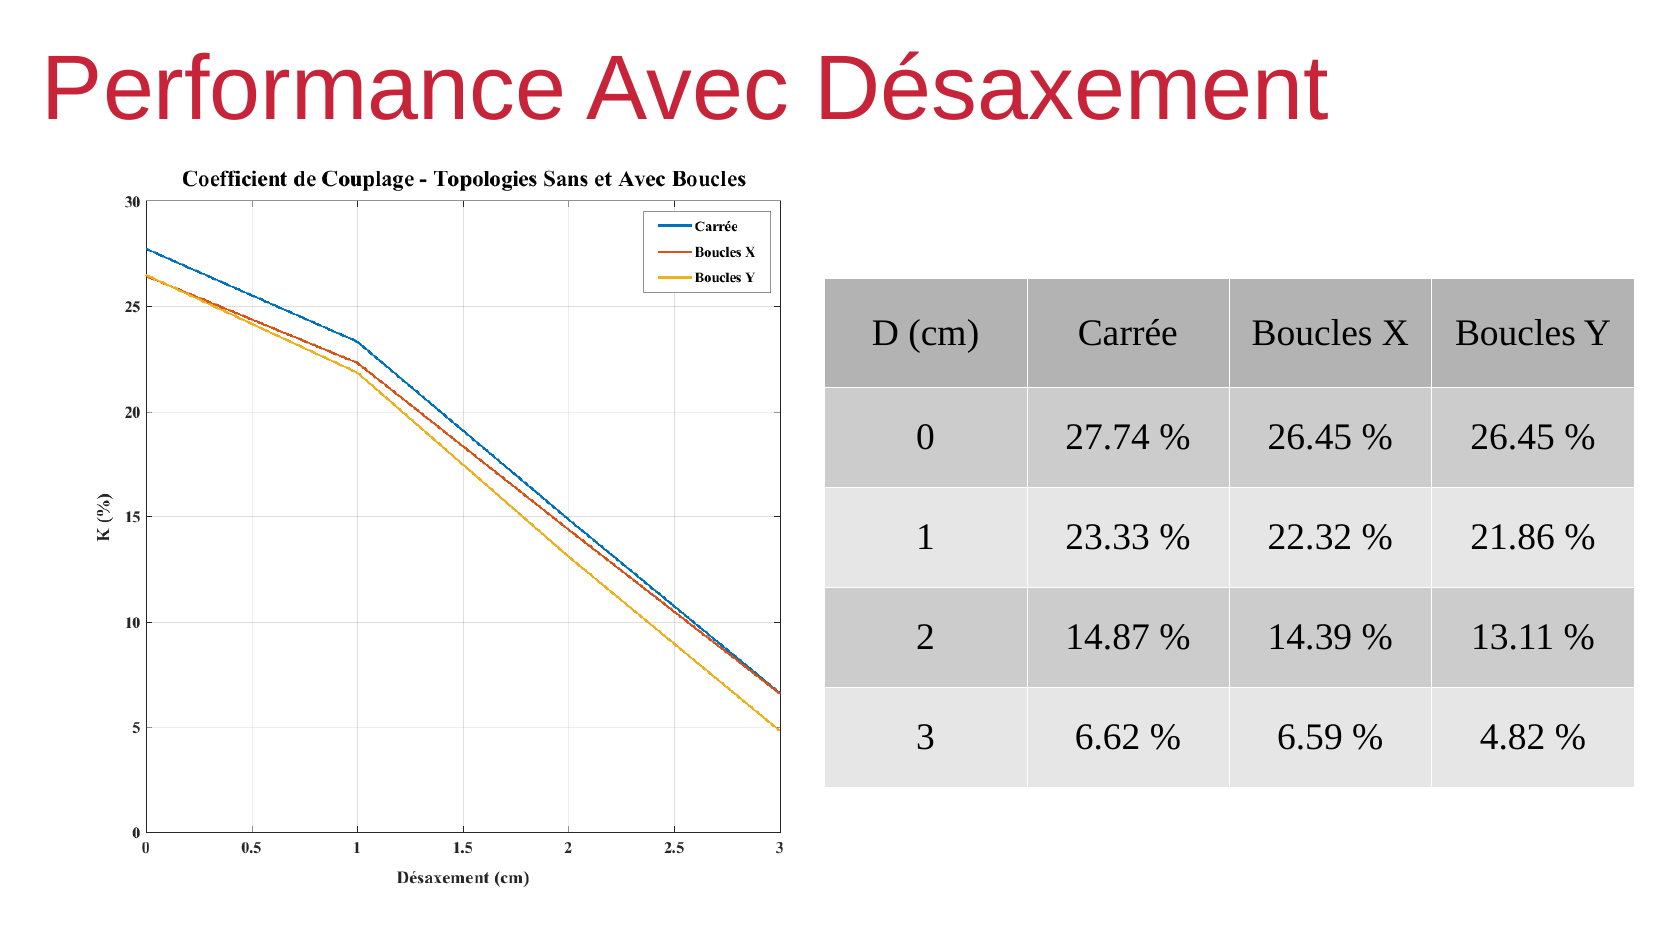

# Performance Avec Désaxement
| D (cm) | Carrée | Boucles X | Boucles Y |
| --- | --- | --- | --- |
| 0 | 27.74 % | 26.45 % | 26.45 % |
| 1 | 23.33 % | 22.32 % | 21.86 % |
| 2 | 14.87 % | 14.39 % | 13.11 % |
| 3 | 6.62 % | 6.59 % | 4.82 % |